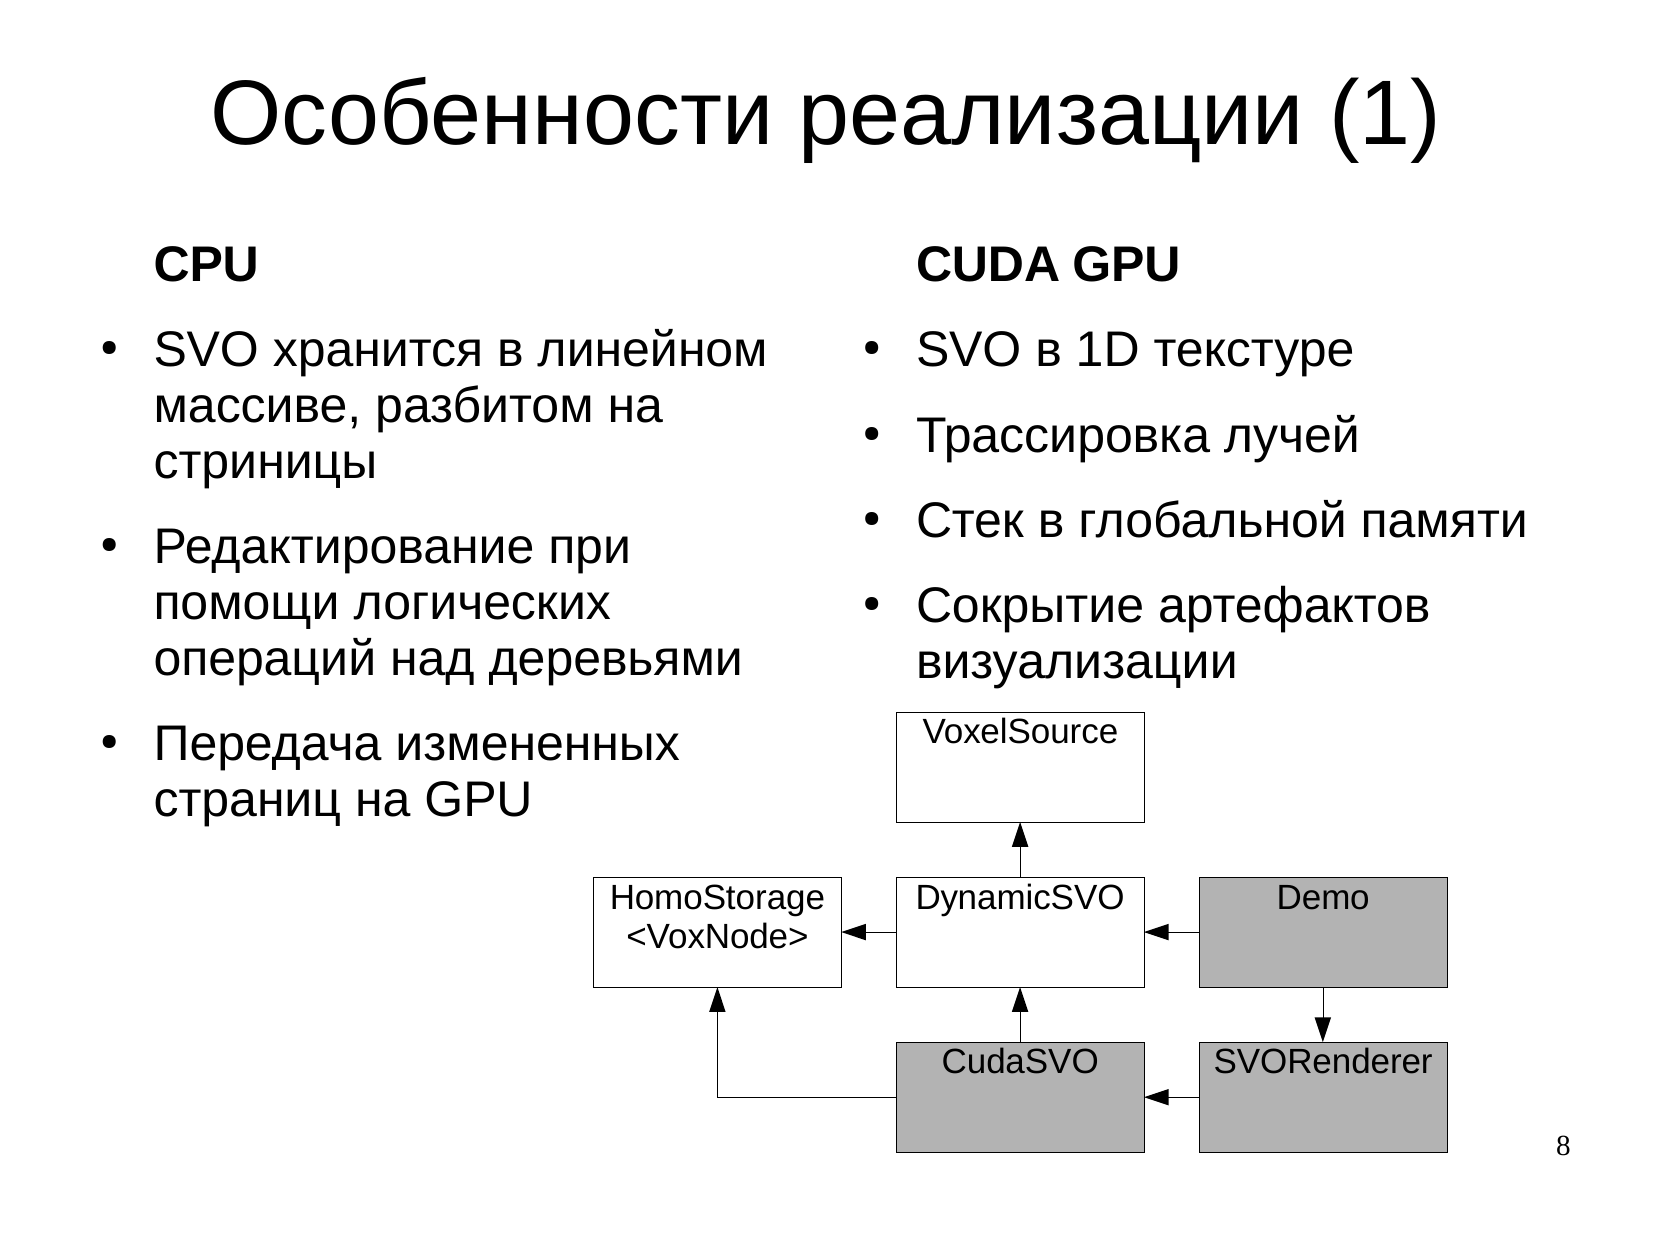

# Особенности реализации (1)
CPU
SVO хранится в линейном массиве, разбитом на стриницы
Редактирование при помощи логических операций над деревьями
Передача измененных страниц на GPU
CUDA GPU
SVO в 1D текстуре
Трассировка лучей
Стек в глобальной памяти
Сокрытие артефактов визуализации
8